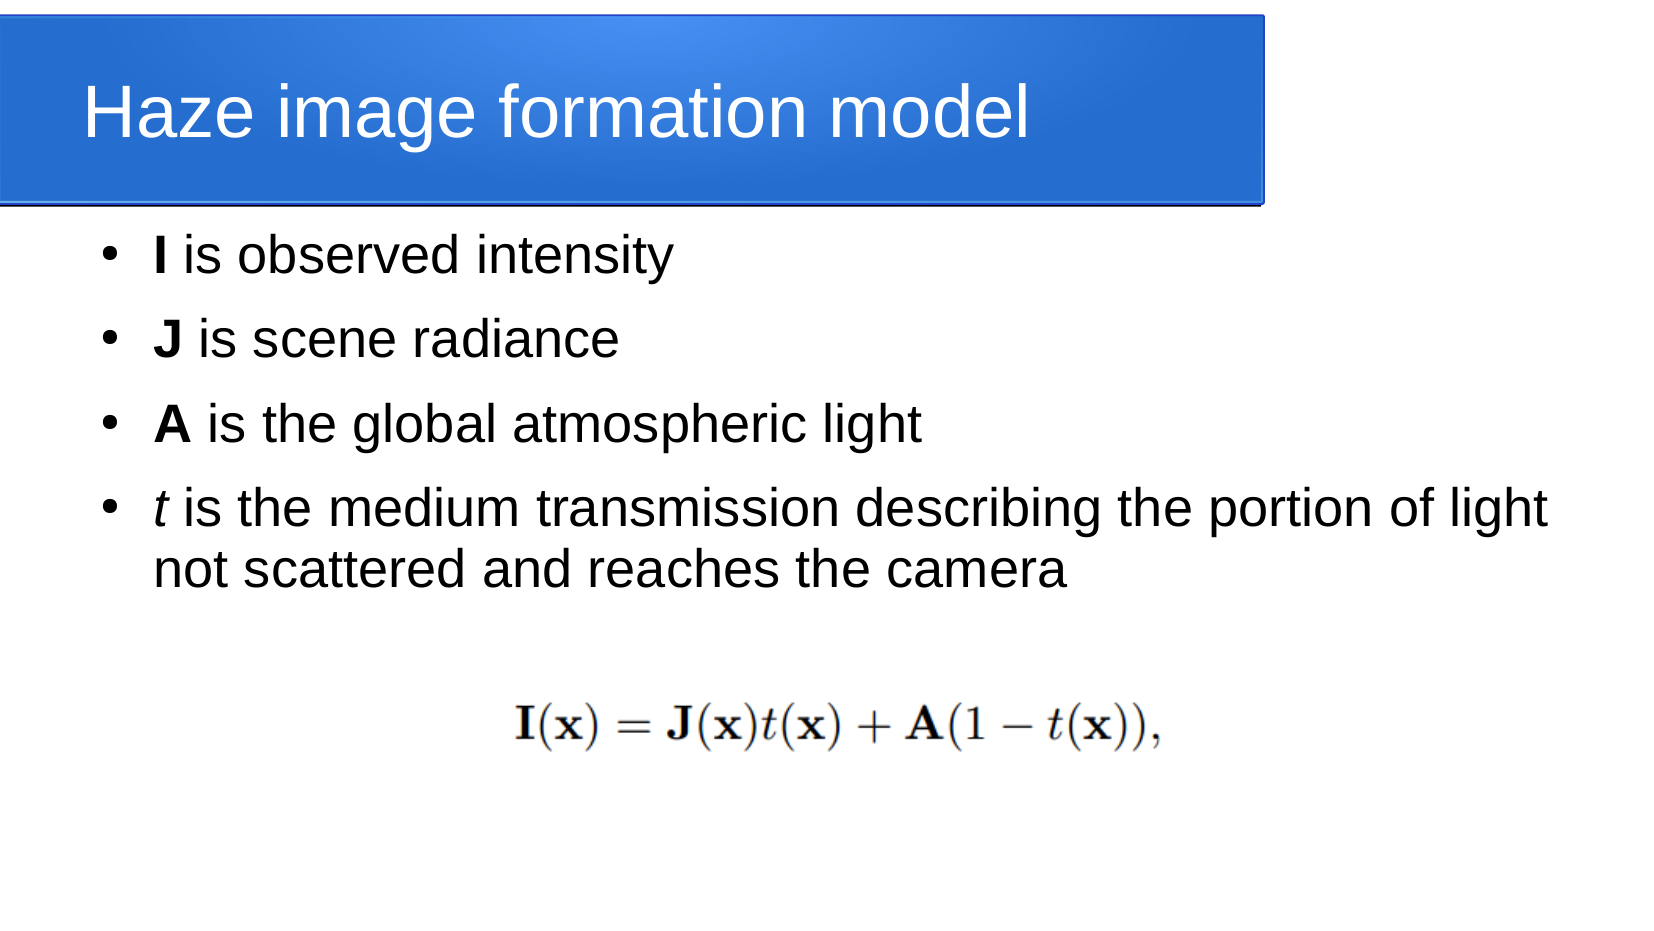

# Haze image formation model
I is observed intensity
J is scene radiance
A is the global atmospheric light
t is the medium transmission describing the portion of light not scattered and reaches the camera